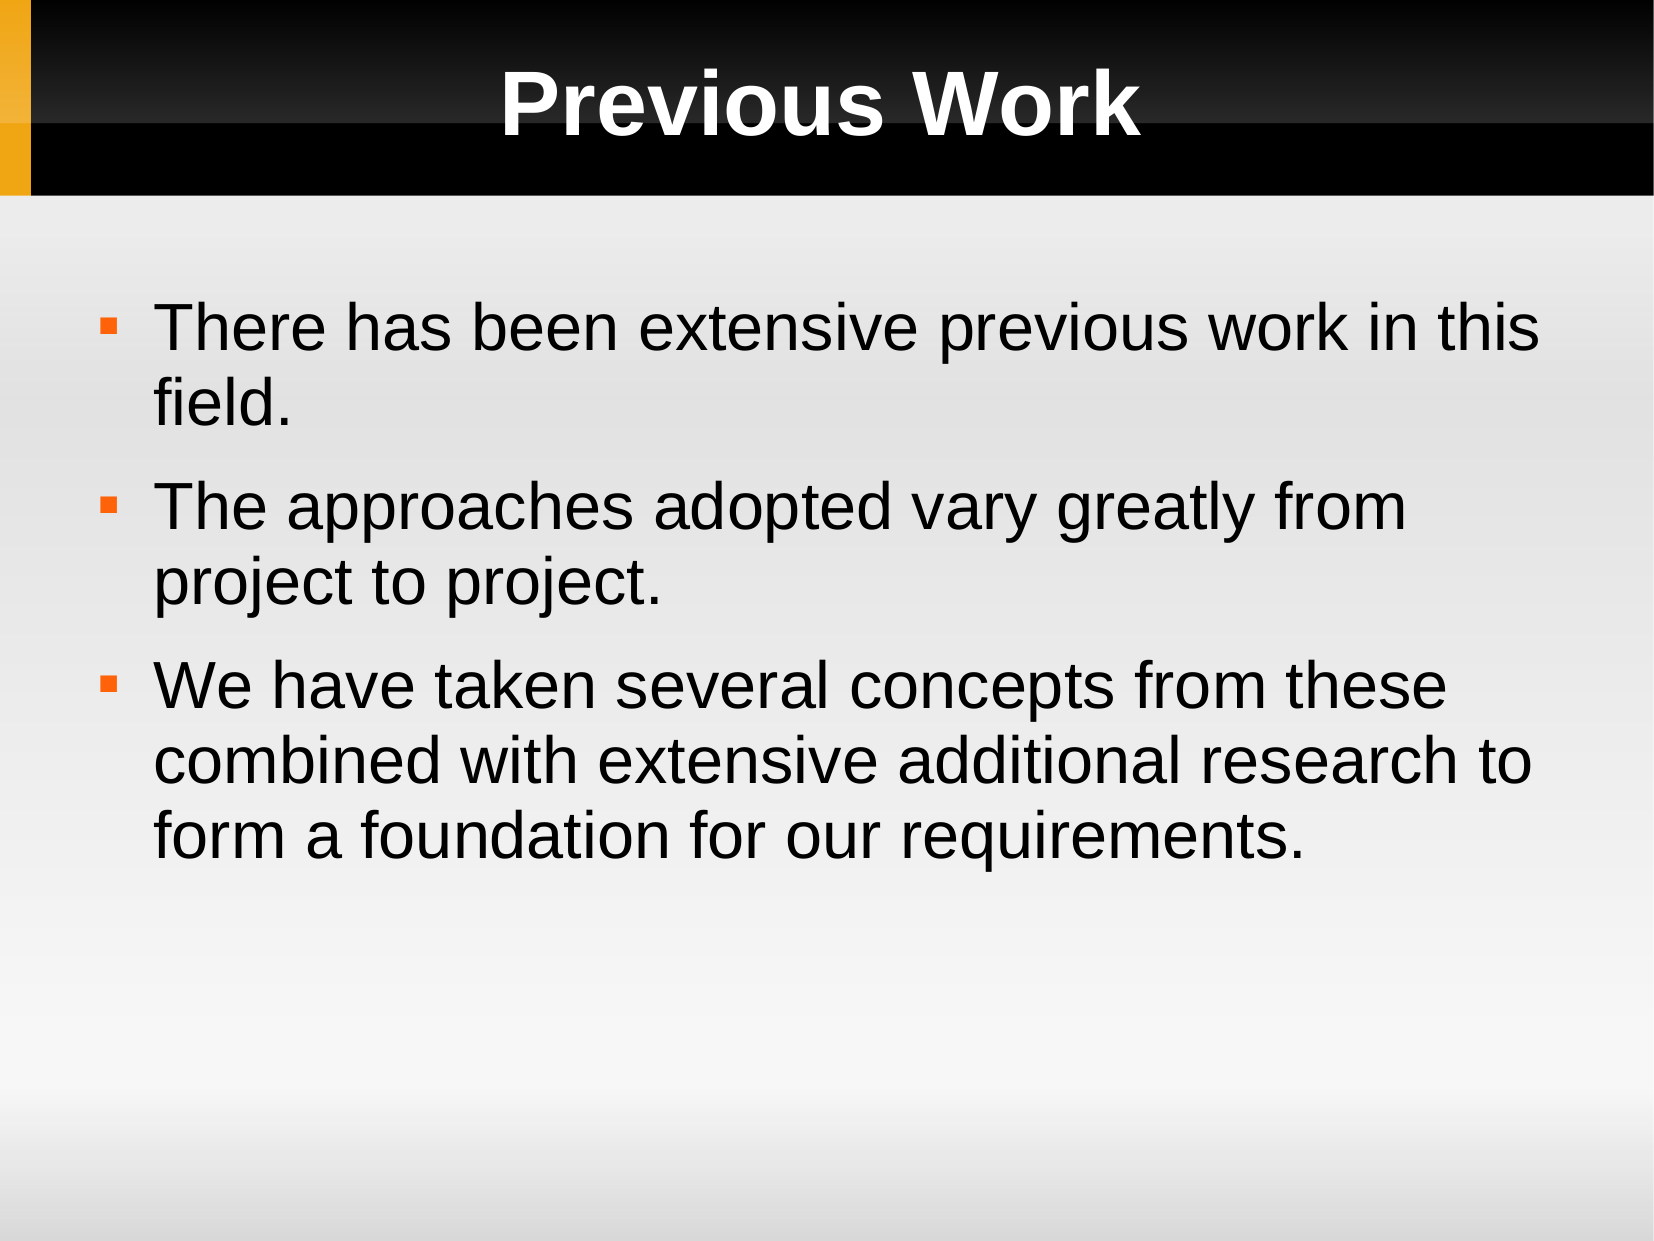

# Previous Work
There has been extensive previous work in this field.
The approaches adopted vary greatly from project to project.
We have taken several concepts from these combined with extensive additional research to form a foundation for our requirements.